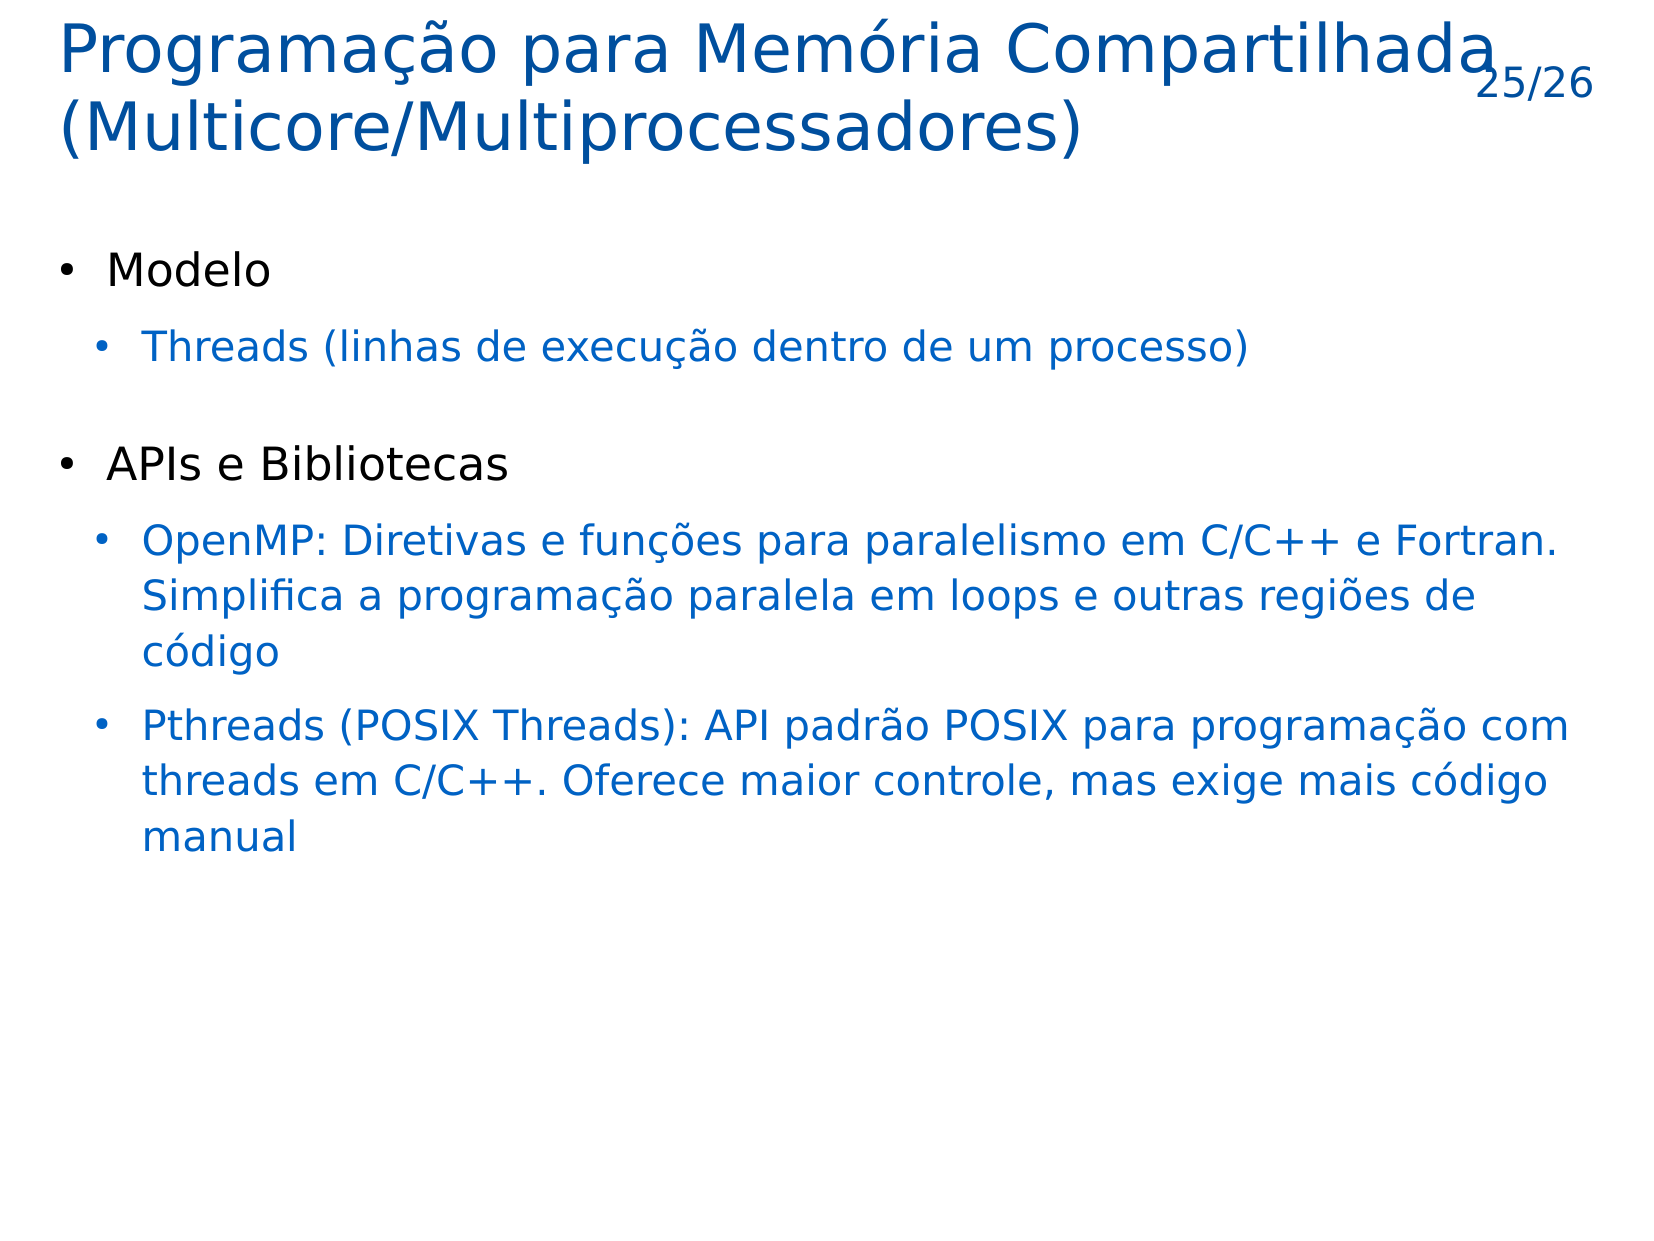

# Programação para Memória Compartilhada (Multicore/Multiprocessadores)
25
Modelo
Threads (linhas de execução dentro de um processo)
APIs e Bibliotecas
OpenMP: Diretivas e funções para paralelismo em C/C++ e Fortran. Simplifica a programação paralela em loops e outras regiões de código
Pthreads (POSIX Threads): API padrão POSIX para programação com threads em C/C++. Oferece maior controle, mas exige mais código manual